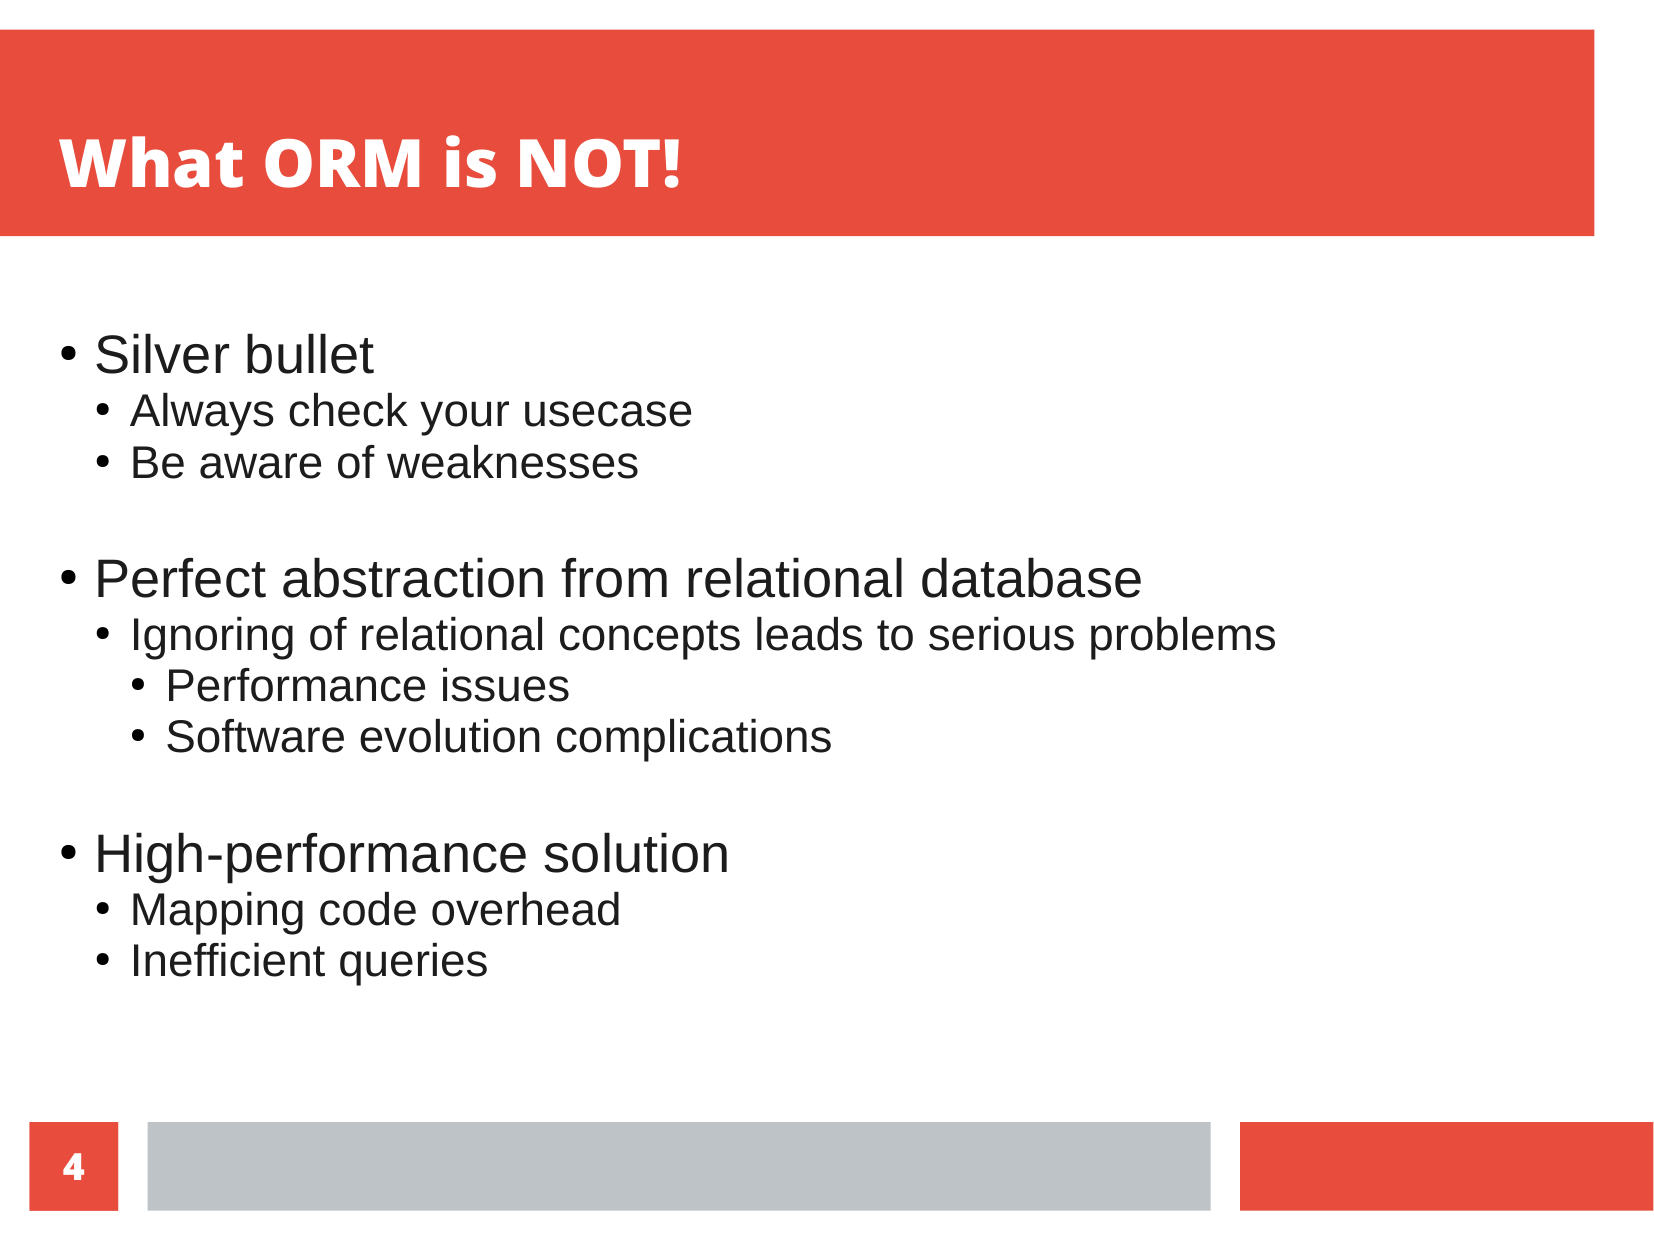

# What ORM is NOT!
Silver bullet
Always check your usecase
Be aware of weaknesses
Perfect abstraction from relational database
Ignoring of relational concepts leads to serious problems
Performance issues
Software evolution complications
High-performance solution
Mapping code overhead
Inefficient queries
4